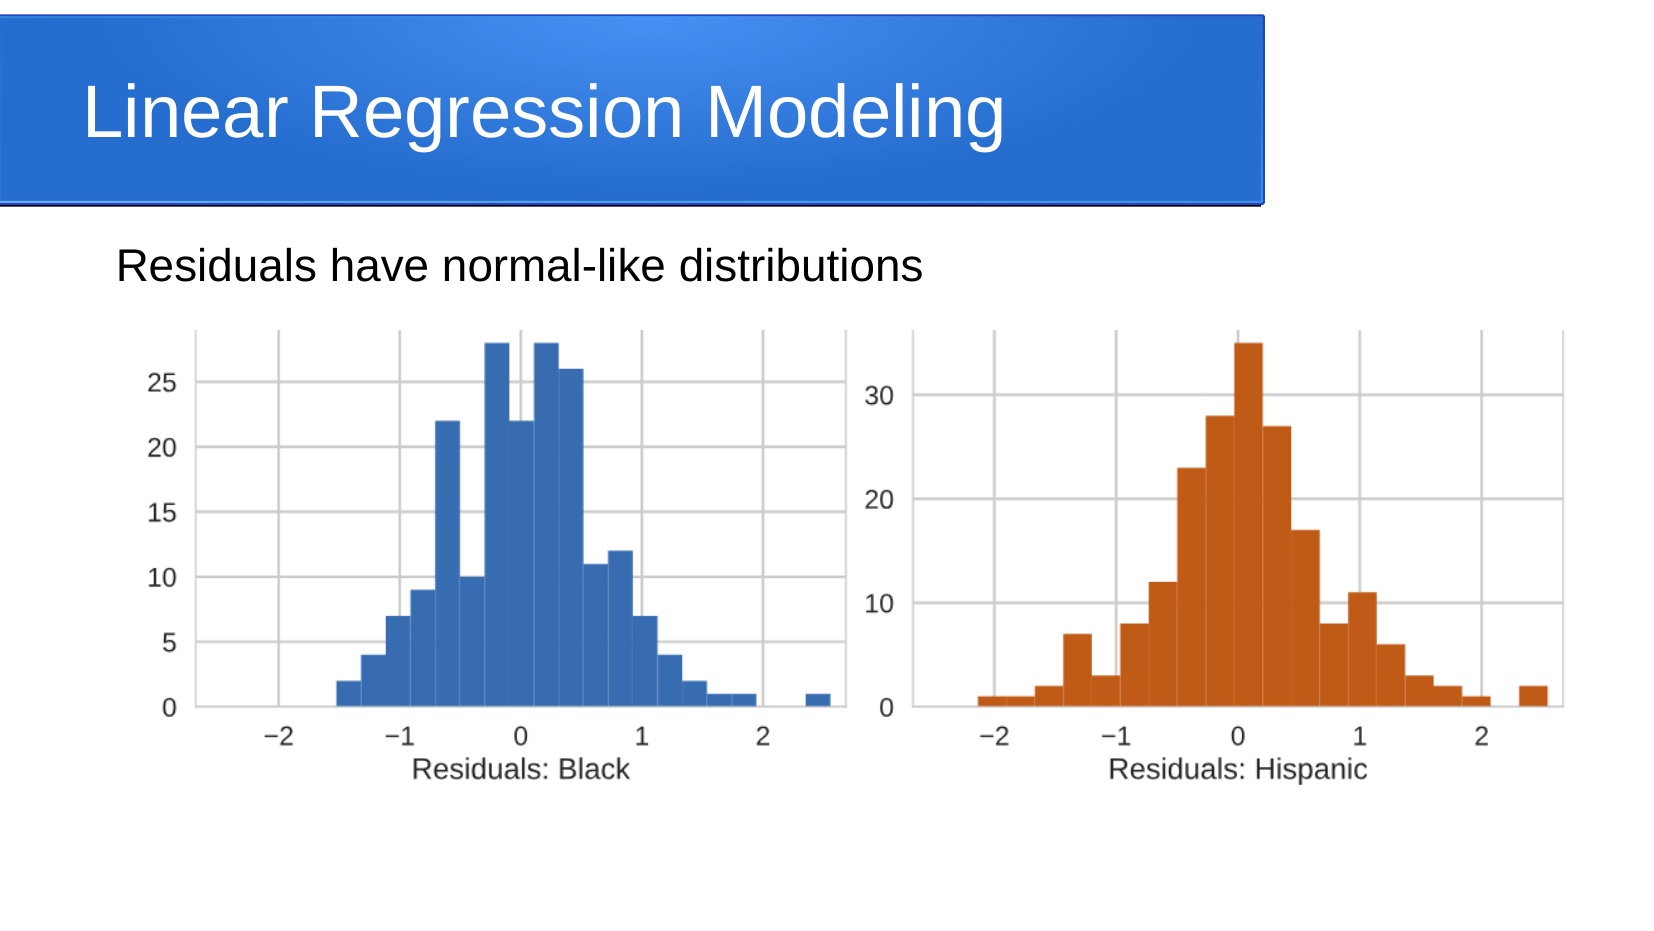

# Linear Regression Modeling
Residuals have normal-like distributions